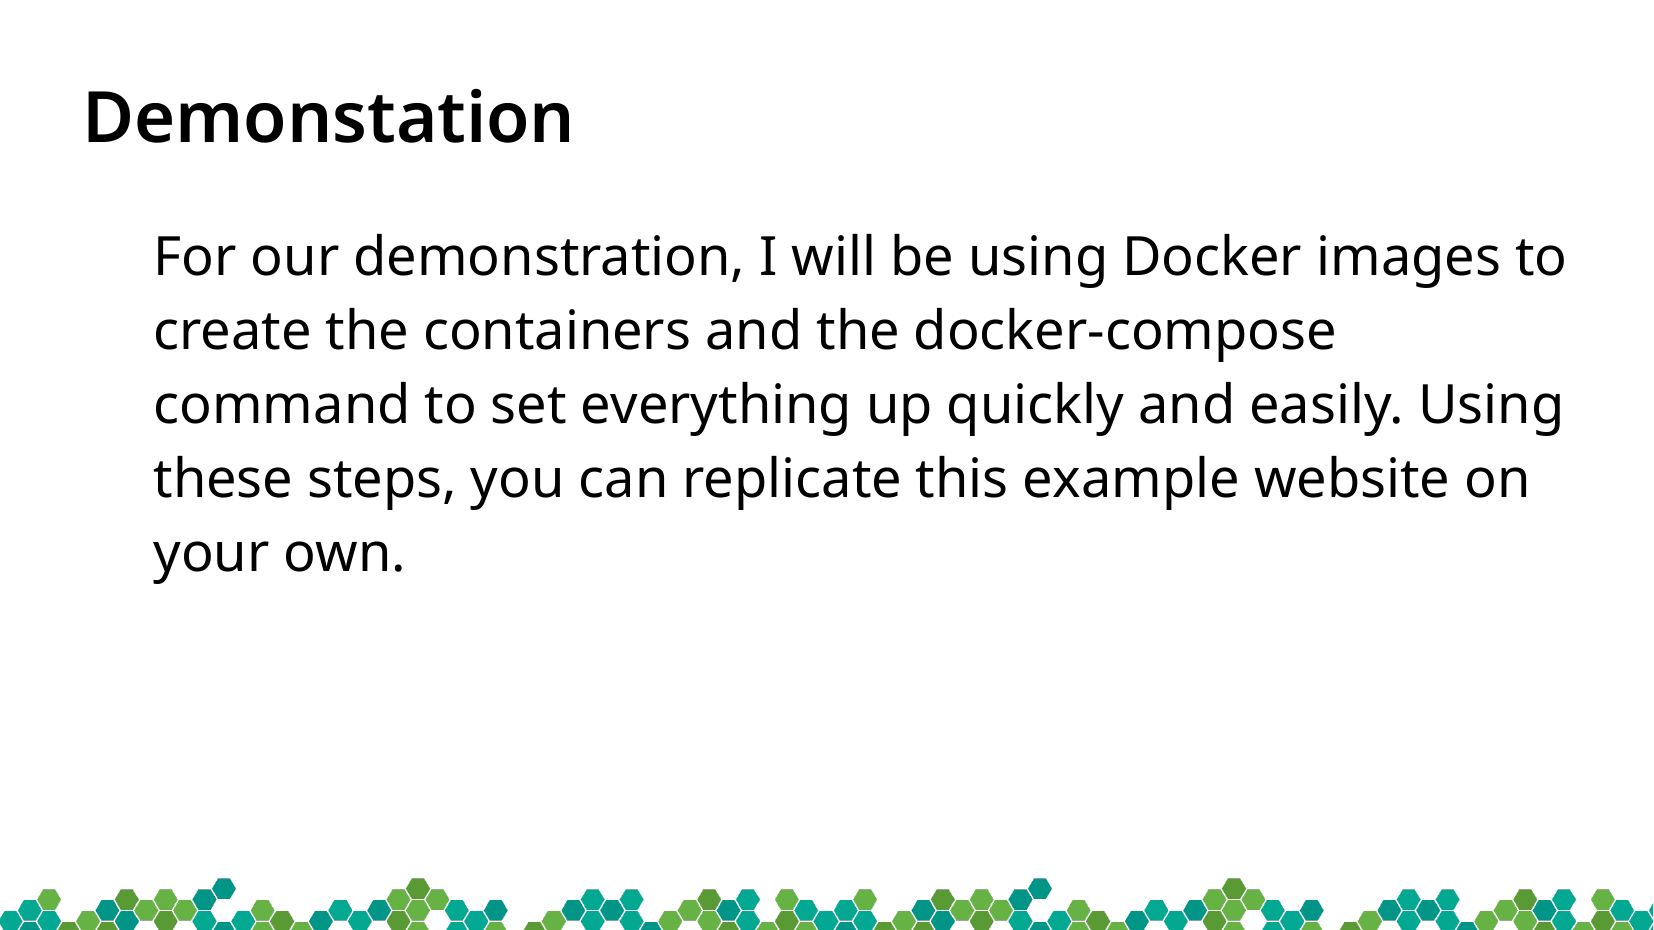

# Demonstation
For our demonstration, I will be using Docker images to create the containers and the docker-compose command to set everything up quickly and easily. Using these steps, you can replicate this example website on your own.